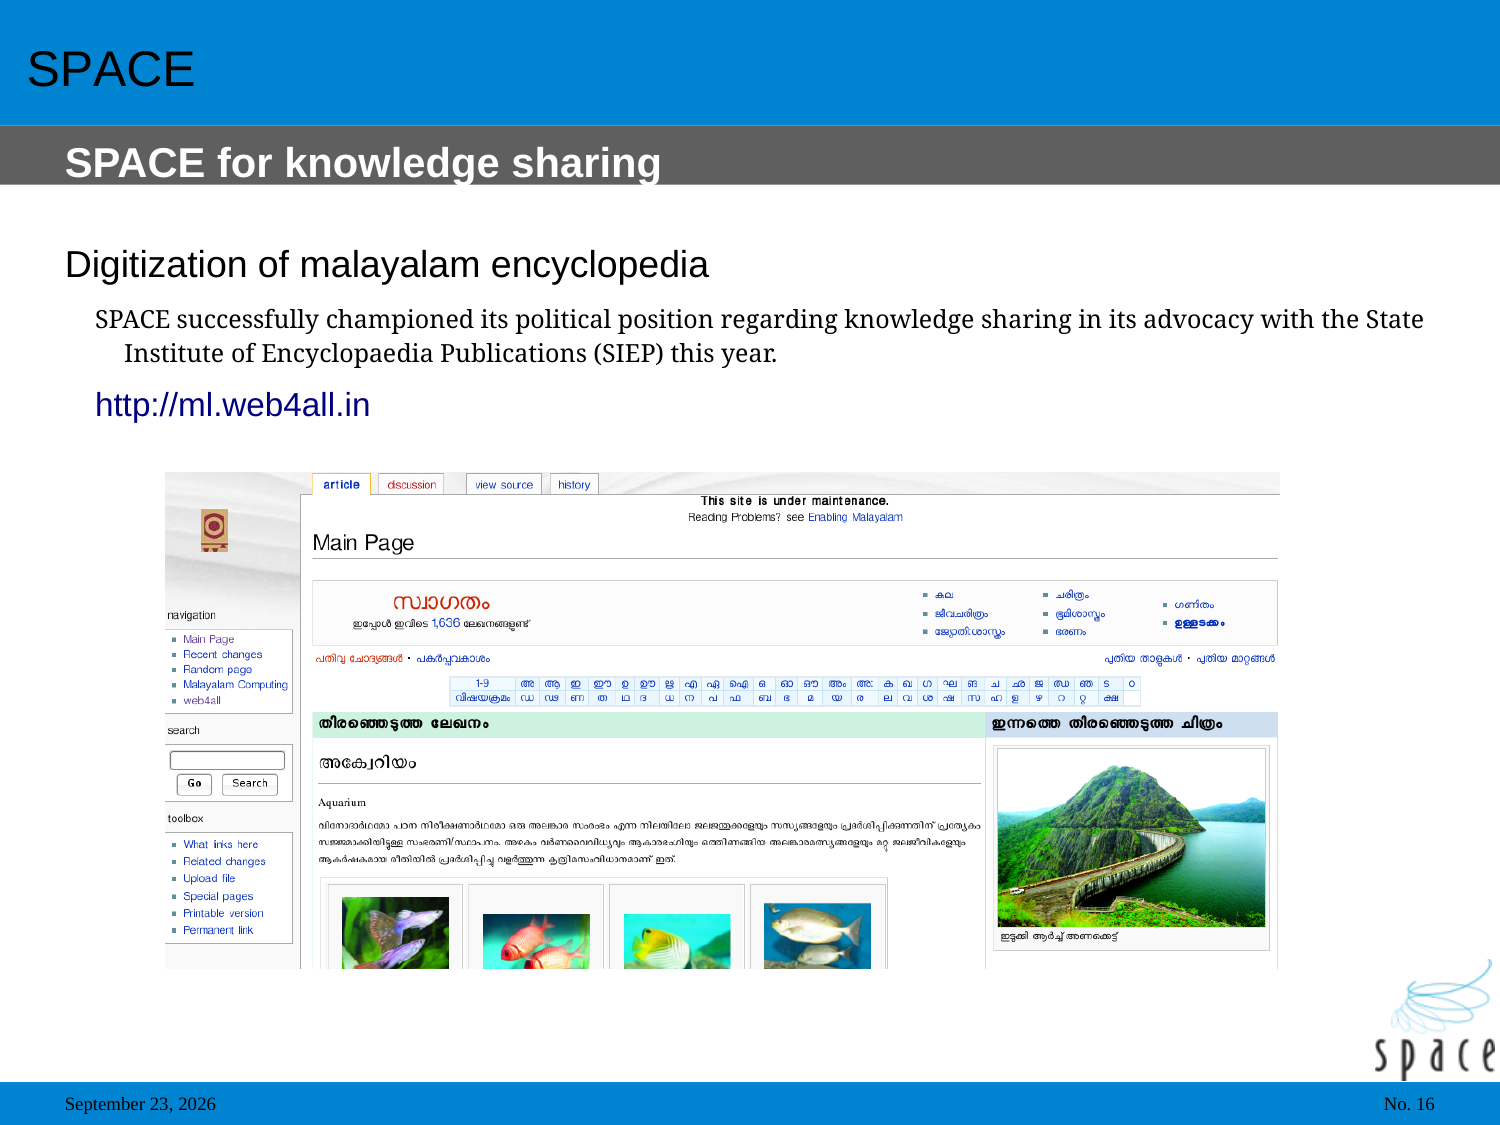

# SPACE for knowledge sharing
Digitization of malayalam encyclopedia
SPACE successfully championed its political position regarding knowledge sharing in its advocacy with the State Institute of Encyclopaedia Publications (SIEP) this year.
http://ml.web4all.in
16